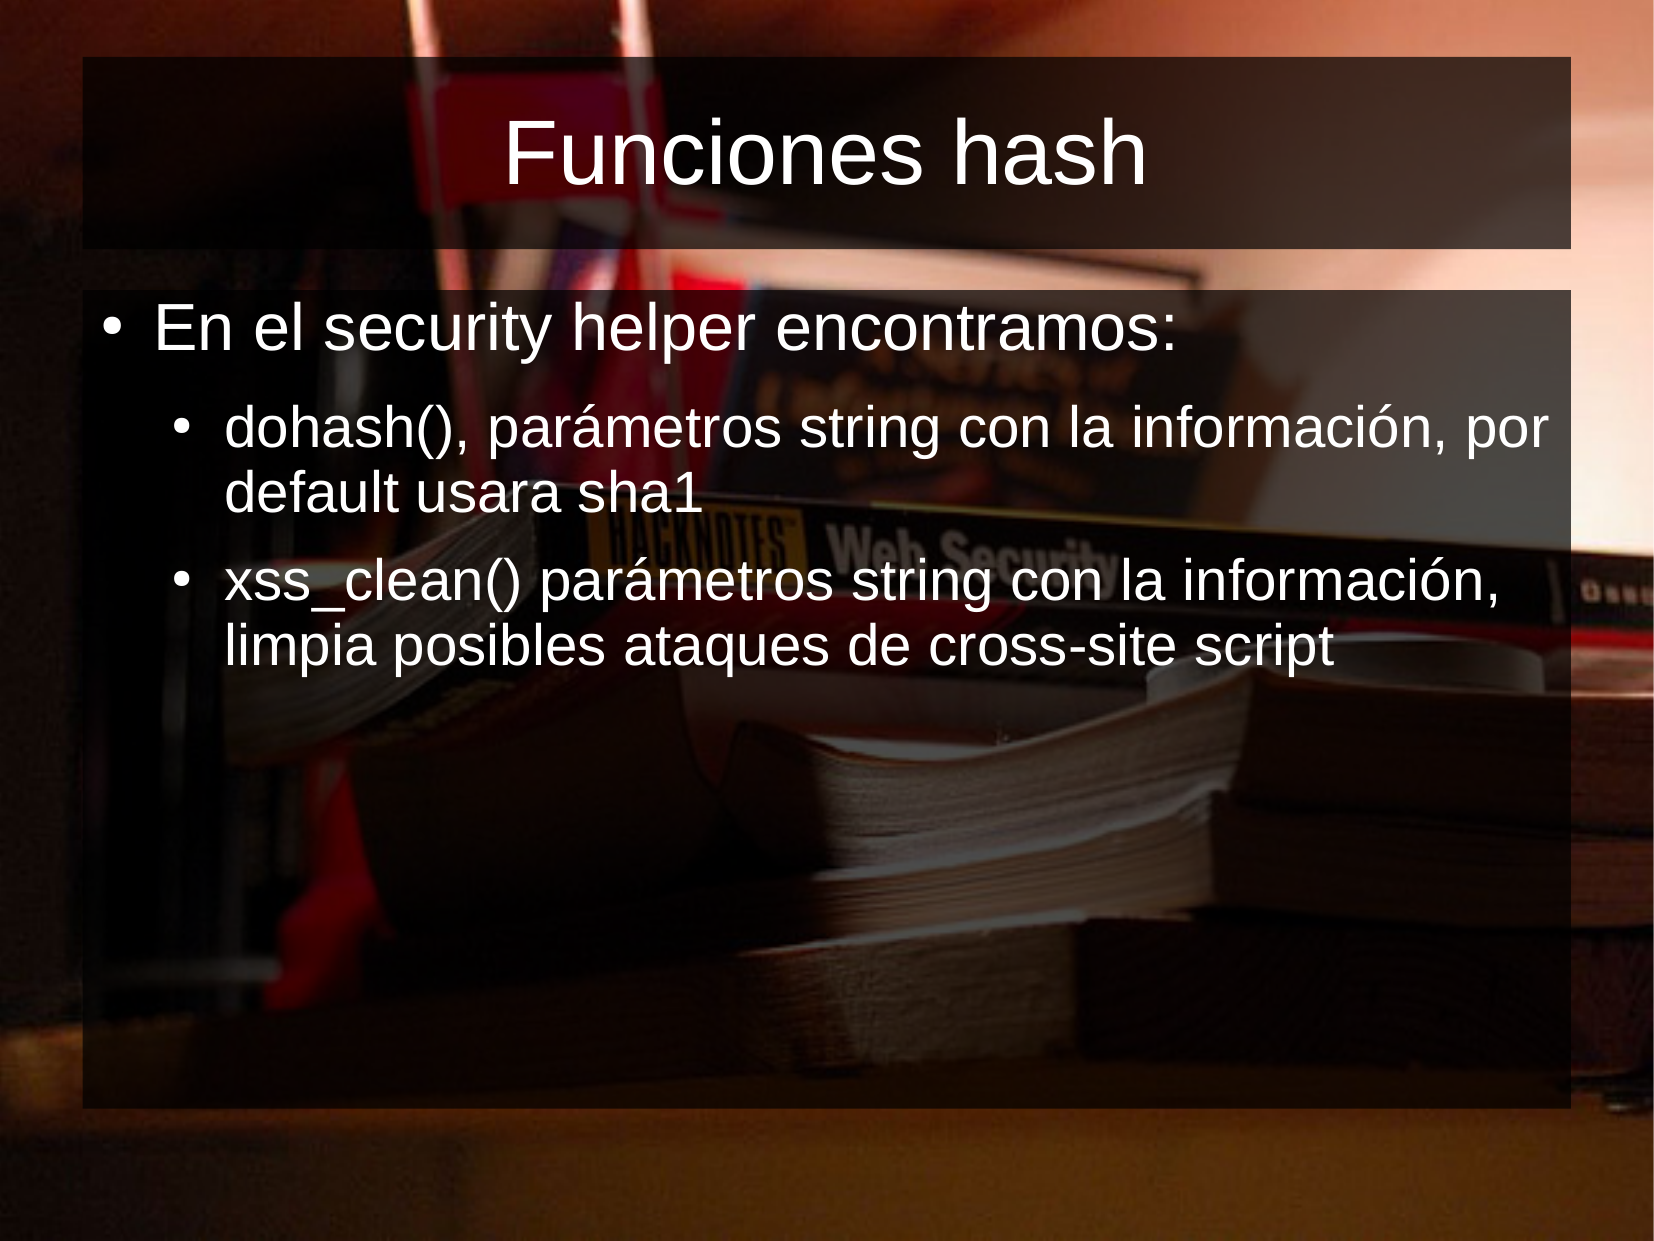

# Funciones hash
En el security helper encontramos:
dohash(), parámetros string con la información, por default usara sha1
xss_clean() parámetros string con la información, limpia posibles ataques de cross-site script